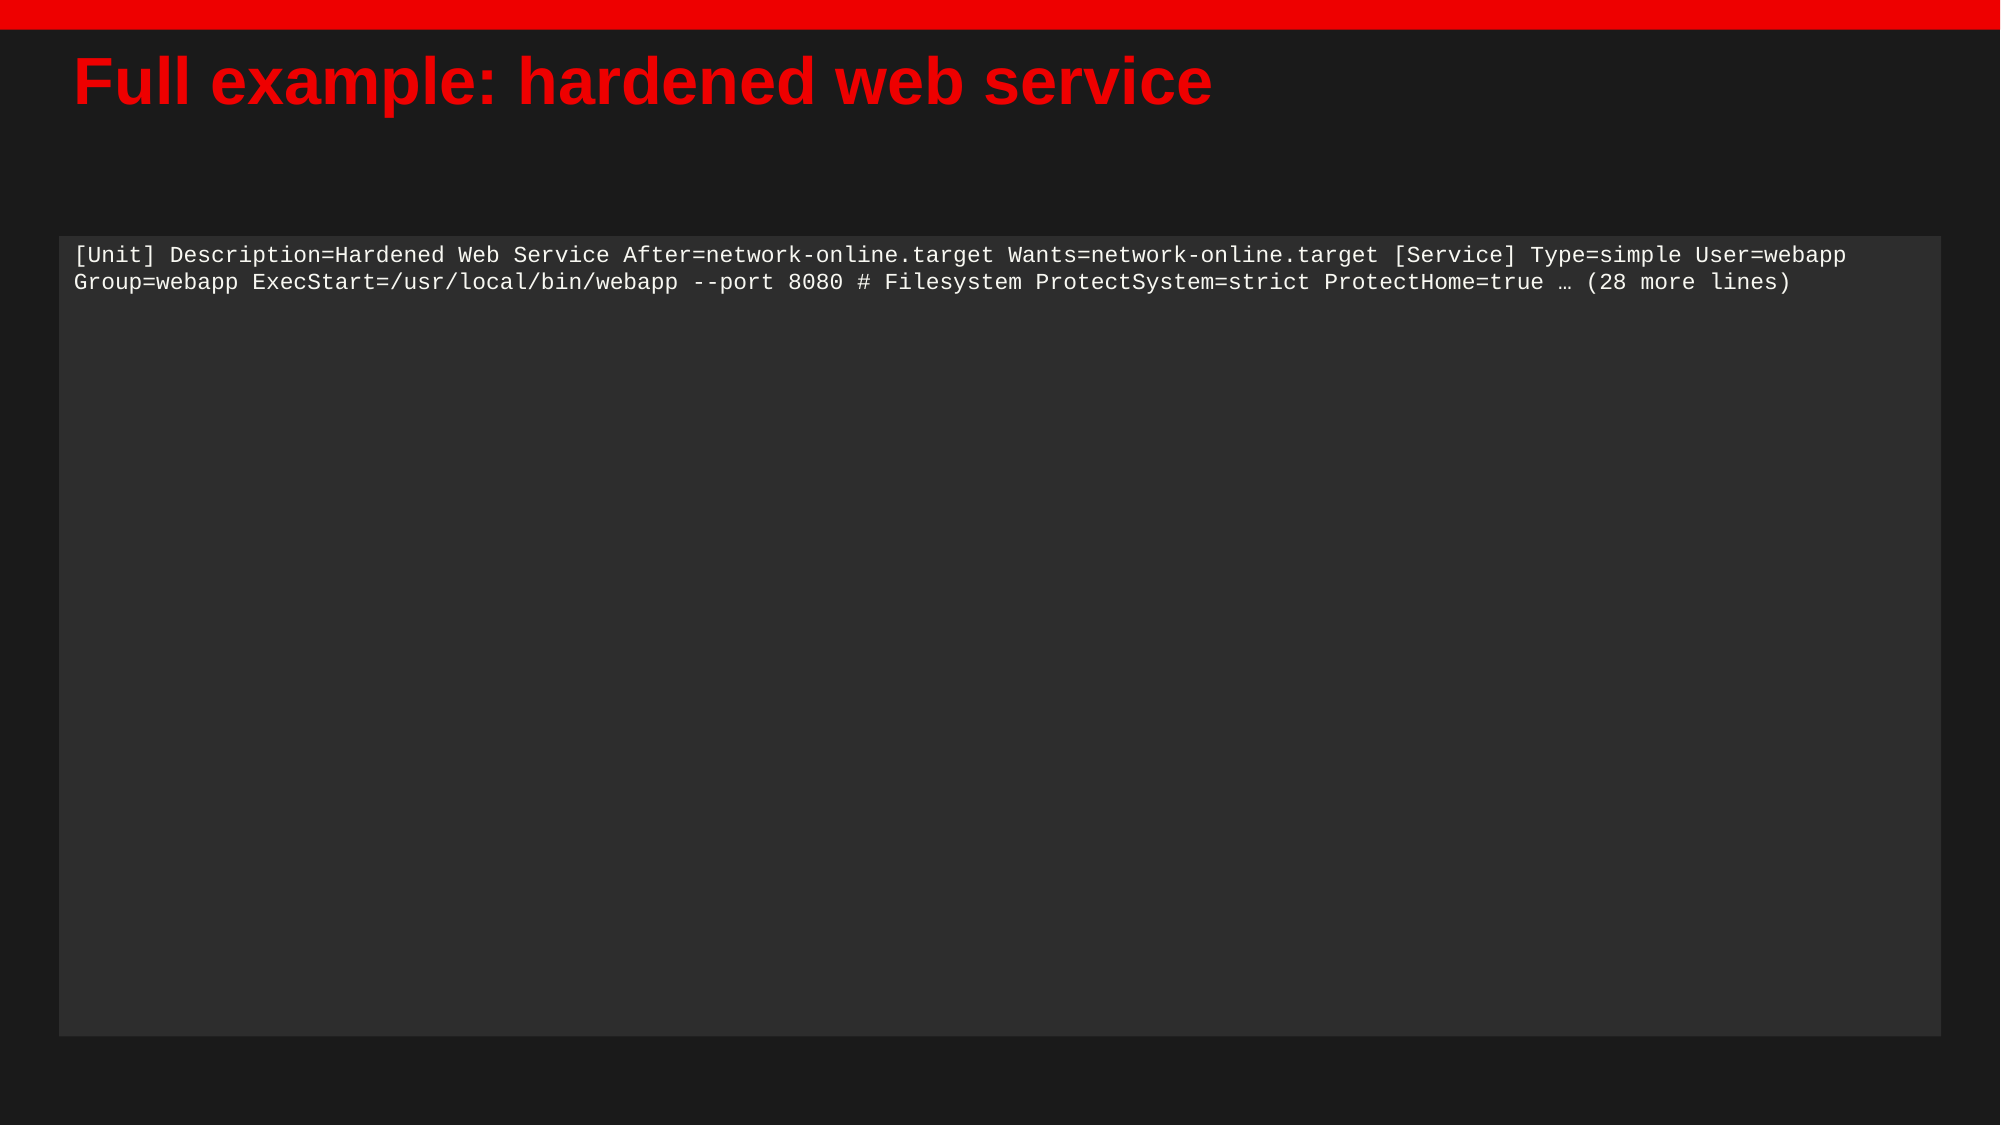

Full example: hardened web service
[Unit] Description=Hardened Web Service After=network-online.target Wants=network-online.target [Service] Type=simple User=webapp Group=webapp ExecStart=/usr/local/bin/webapp --port 8080 # Filesystem ProtectSystem=strict ProtectHome=true … (28 more lines)